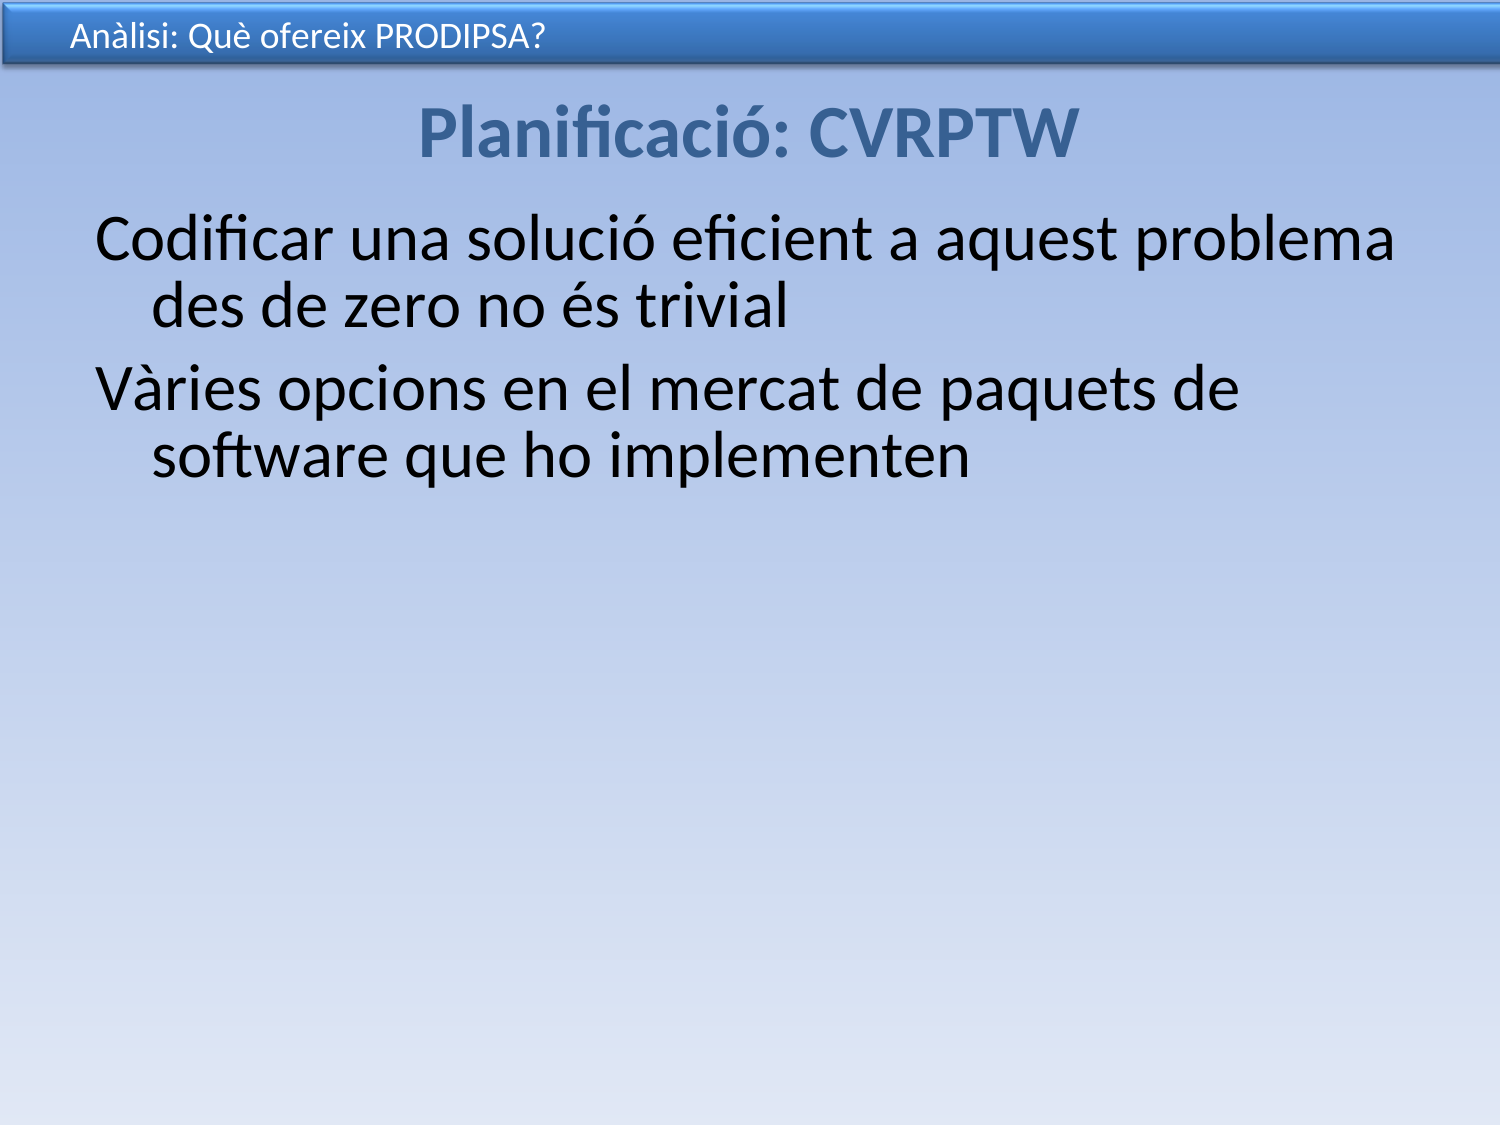

Anàlisi: Què ofereix PRODIPSA?
# Planificació: CVRPTW
Codificar una solució eficient a aquest problema des de zero no és trivial
Vàries opcions en el mercat de paquets de software que ho implementen